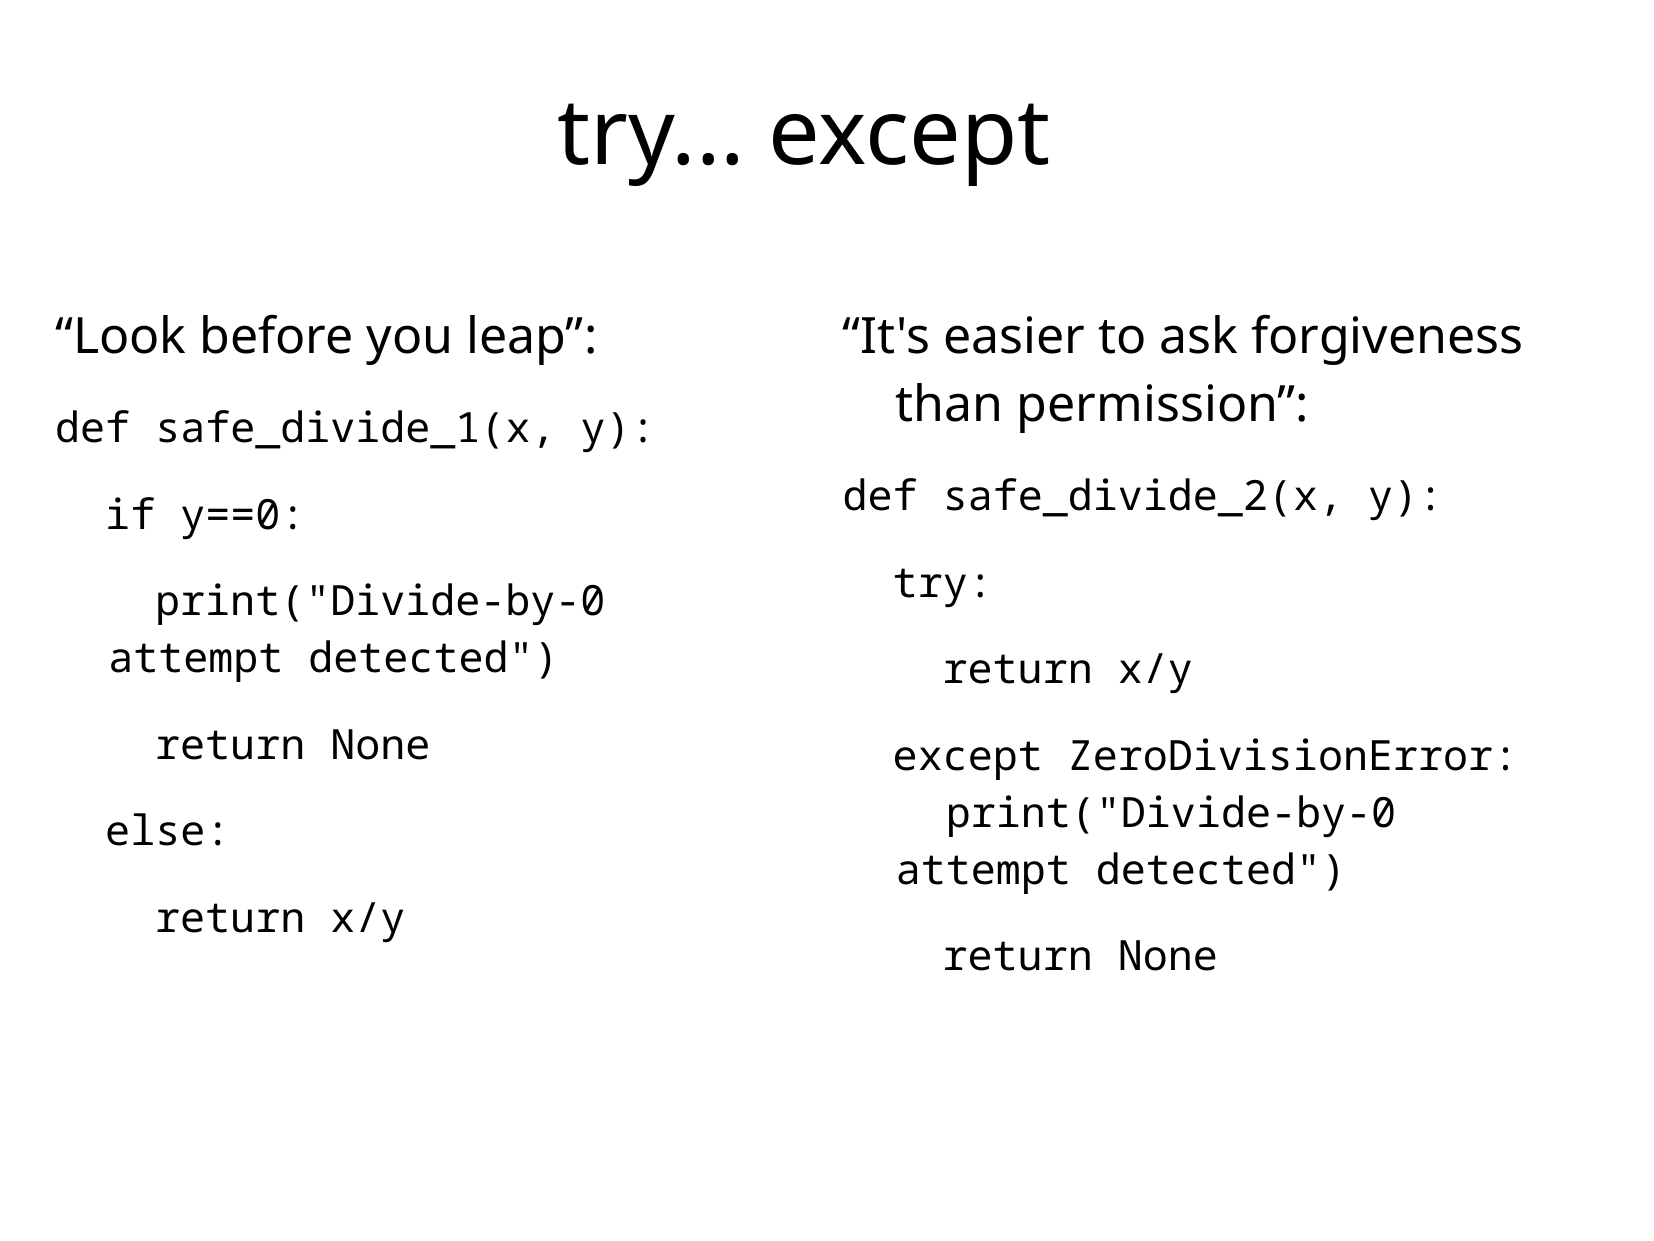

# try... except
“Look before you leap”:
def safe_divide_1(x, y):
 if y==0:
 print("Divide-by-0 attempt detected")
 return None
 else:
 return x/y
“It's easier to ask forgiveness than permission”:
def safe_divide_2(x, y):
 try:
 return x/y
 except ZeroDivisionError: print("Divide-by-0 attempt detected")
 return None